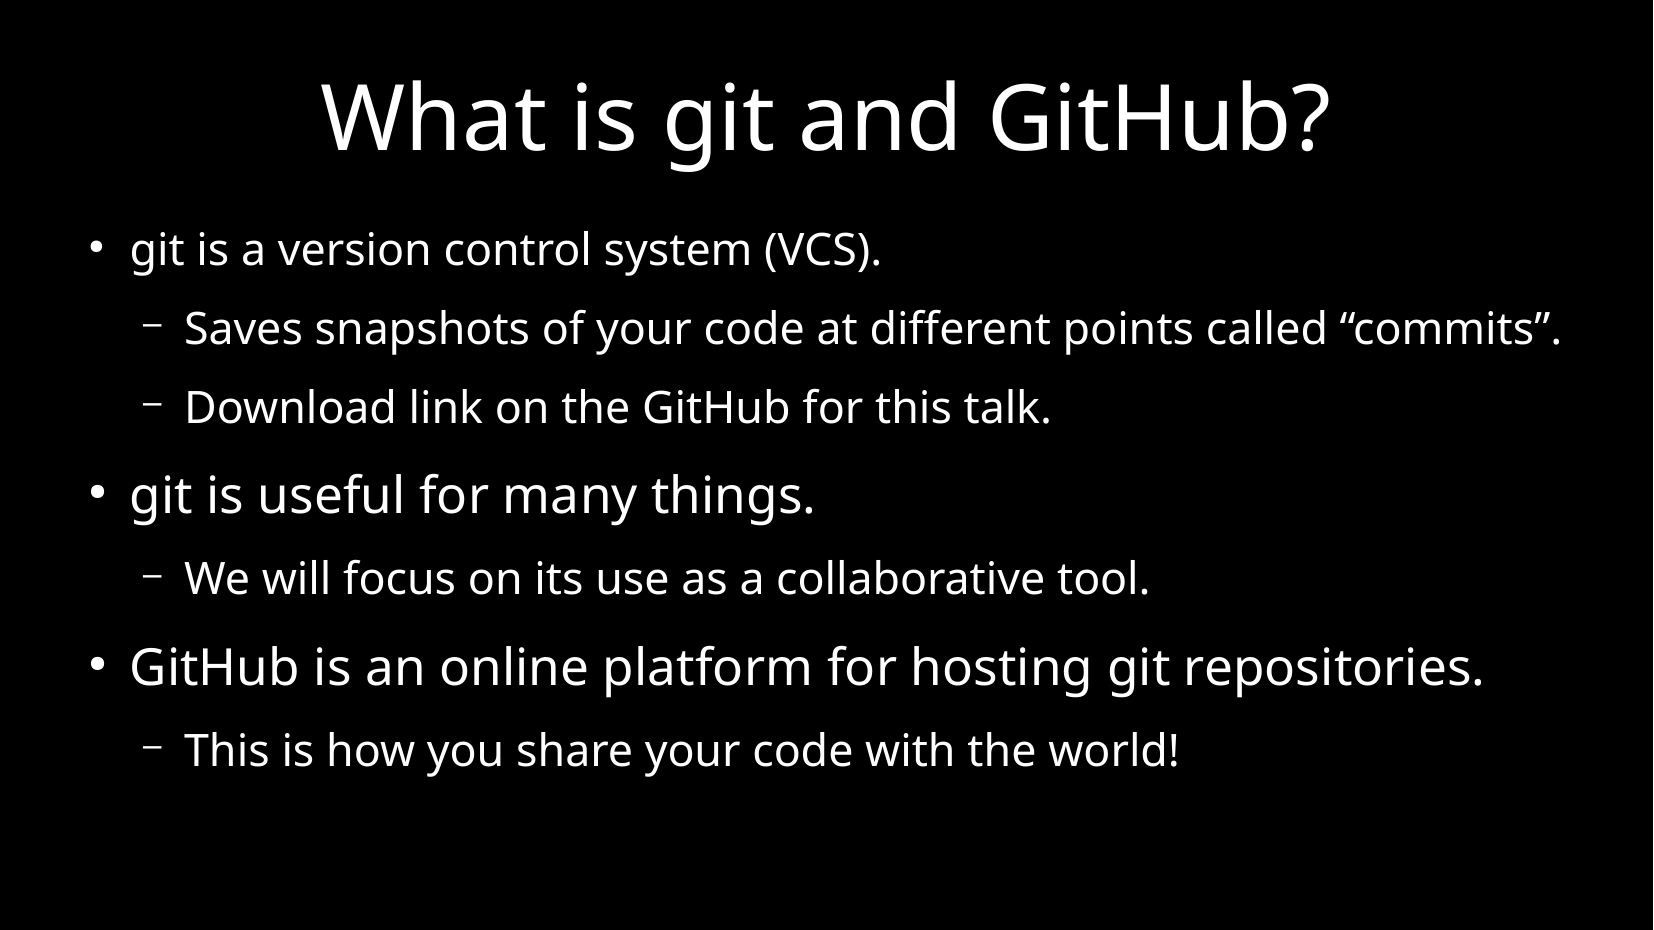

# What is git and GitHub?
git is a version control system (VCS).
Saves snapshots of your code at different points called “commits”.
Download link on the GitHub for this talk.
git is useful for many things.
We will focus on its use as a collaborative tool.
GitHub is an online platform for hosting git repositories.
This is how you share your code with the world!